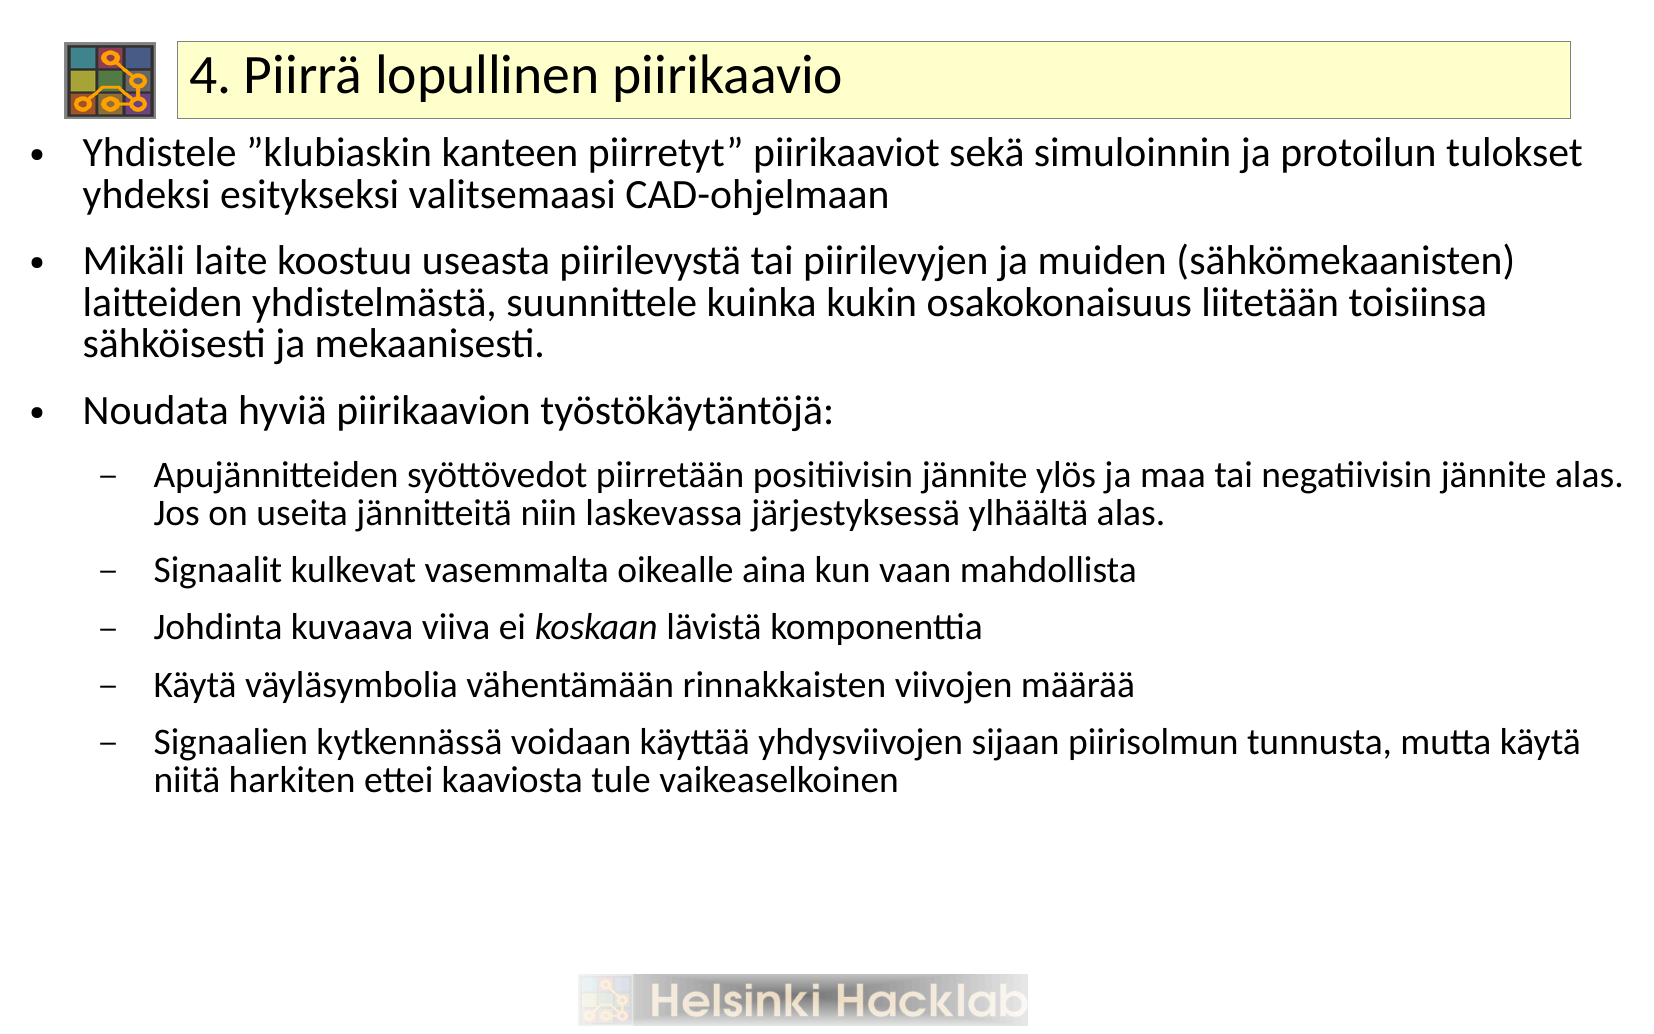

# 4. Piirrä lopullinen piirikaavio
Yhdistele ”klubiaskin kanteen piirretyt” piirikaaviot sekä simuloinnin ja protoilun tulokset yhdeksi esitykseksi valitsemaasi CAD-ohjelmaan
Mikäli laite koostuu useasta piirilevystä tai piirilevyjen ja muiden (sähkömekaanisten) laitteiden yhdistelmästä, suunnittele kuinka kukin osakokonaisuus liitetään toisiinsa sähköisesti ja mekaanisesti.
Noudata hyviä piirikaavion työstökäytäntöjä:
Apujännitteiden syöttövedot piirretään positiivisin jännite ylös ja maa tai negatiivisin jännite alas. Jos on useita jännitteitä niin laskevassa järjestyksessä ylhäältä alas.
Signaalit kulkevat vasemmalta oikealle aina kun vaan mahdollista
Johdinta kuvaava viiva ei koskaan lävistä komponenttia
Käytä väyläsymbolia vähentämään rinnakkaisten viivojen määrää
Signaalien kytkennässä voidaan käyttää yhdysviivojen sijaan piirisolmun tunnusta, mutta käytä niitä harkiten ettei kaaviosta tule vaikeaselkoinen